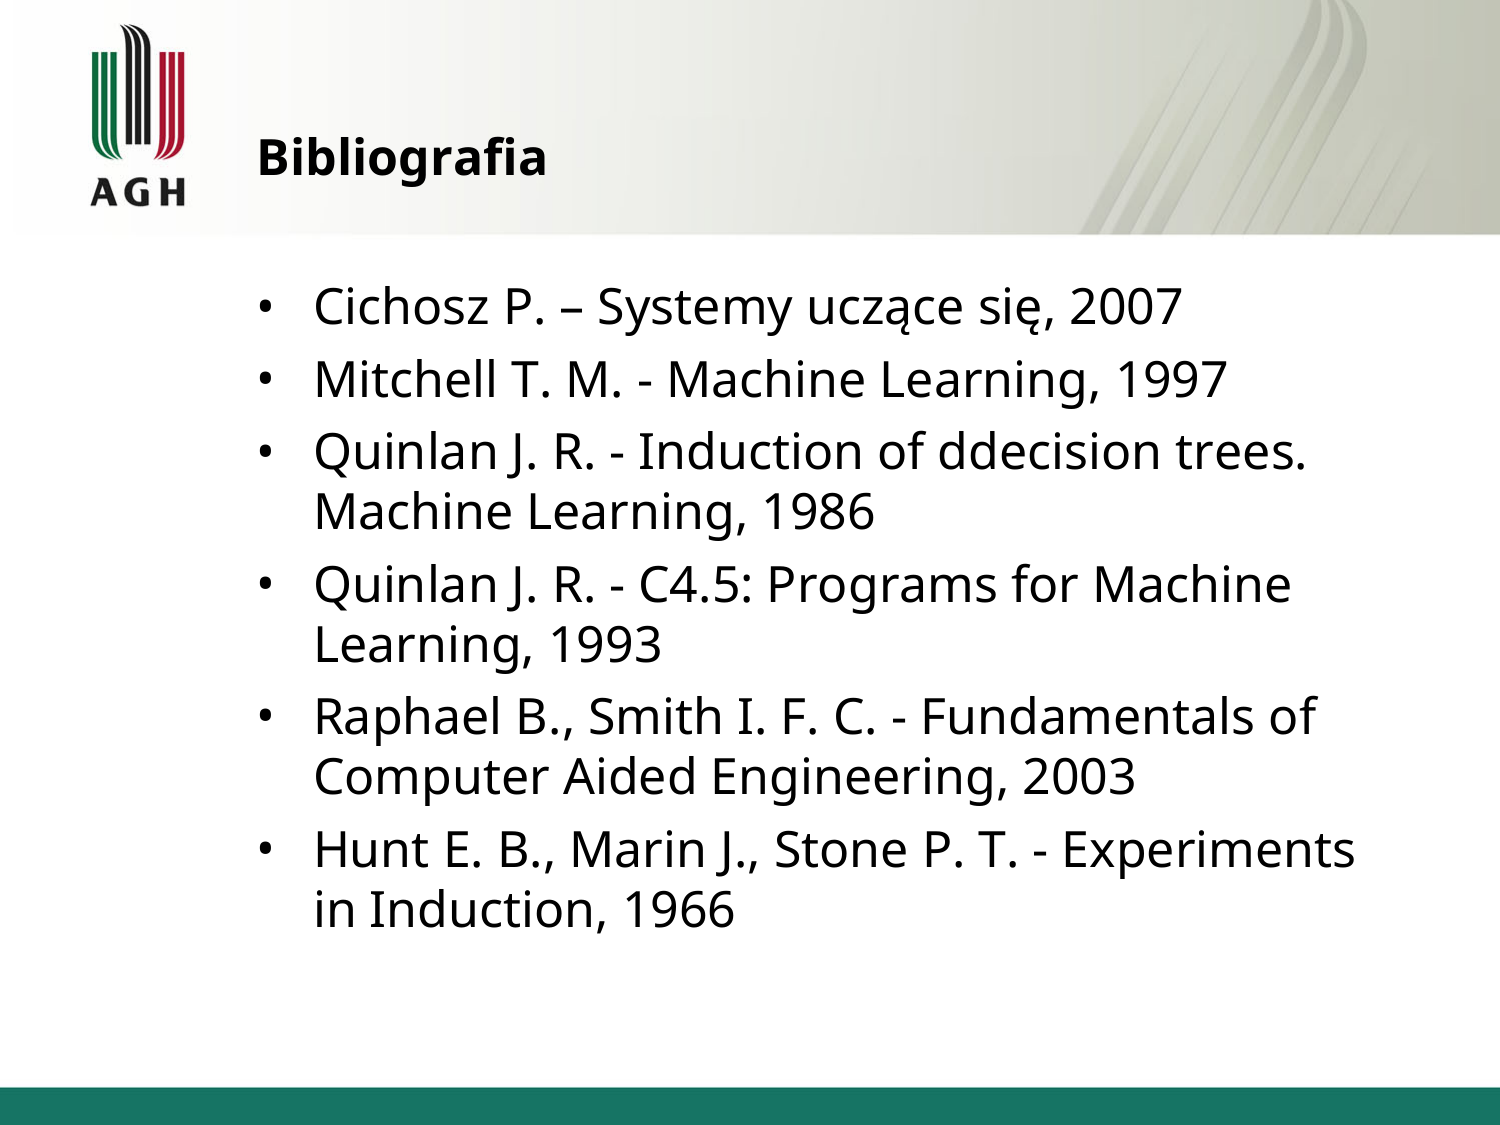

# Bibliografia
Cichosz P. – Systemy uczące się, 2007
Mitchell T. M. - Machine Learning, 1997
Quinlan J. R. - Induction of ddecision trees. Machine Learning, 1986
Quinlan J. R. - C4.5: Programs for Machine Learning, 1993
Raphael B., Smith I. F. C. - Fundamentals of Computer Aided Engineering, 2003
Hunt E. B., Marin J., Stone P. T. - Experiments in Induction, 1966